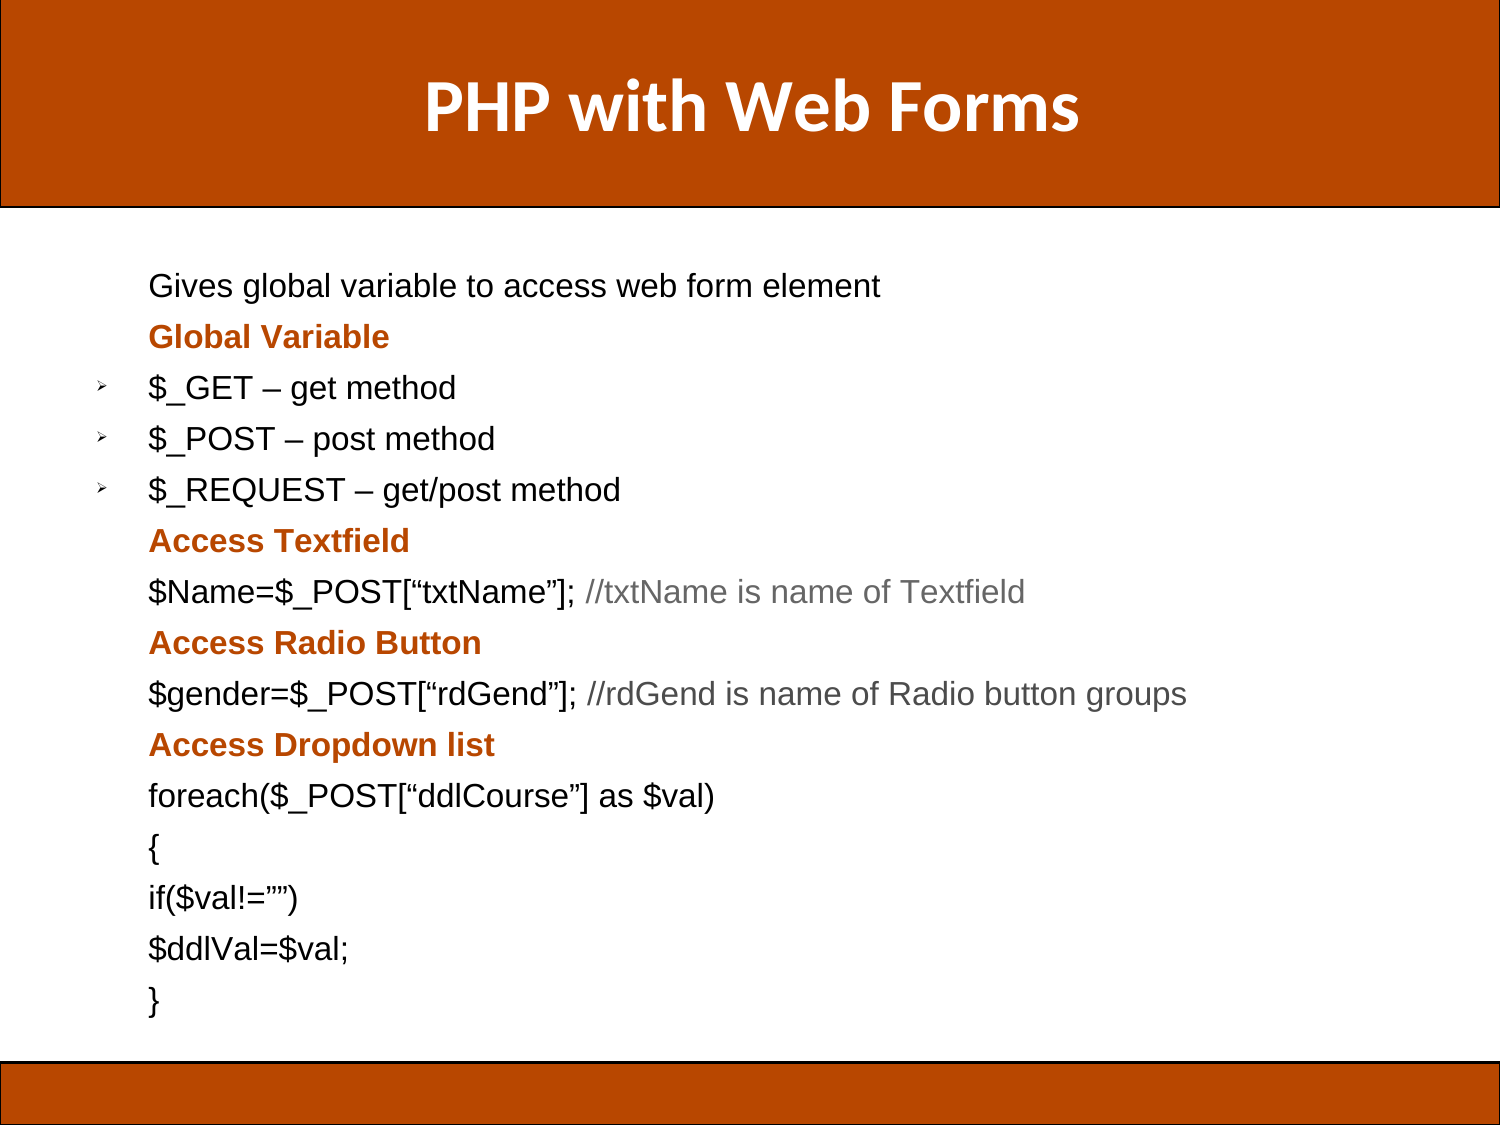

PHP with Web Forms
# Gives global variable to access web form element
Global Variable
$_GET – get method
$_POST – post method
$_REQUEST – get/post method
Access Textfield
$Name=$_POST[“txtName”]; //txtName is name of Textfield
Access Radio Button
$gender=$_POST[“rdGend”]; //rdGend is name of Radio button groups
Access Dropdown list
foreach($_POST[“ddlCourse”] as $val)
{
if($val!=””)
$ddlVal=$val;
}